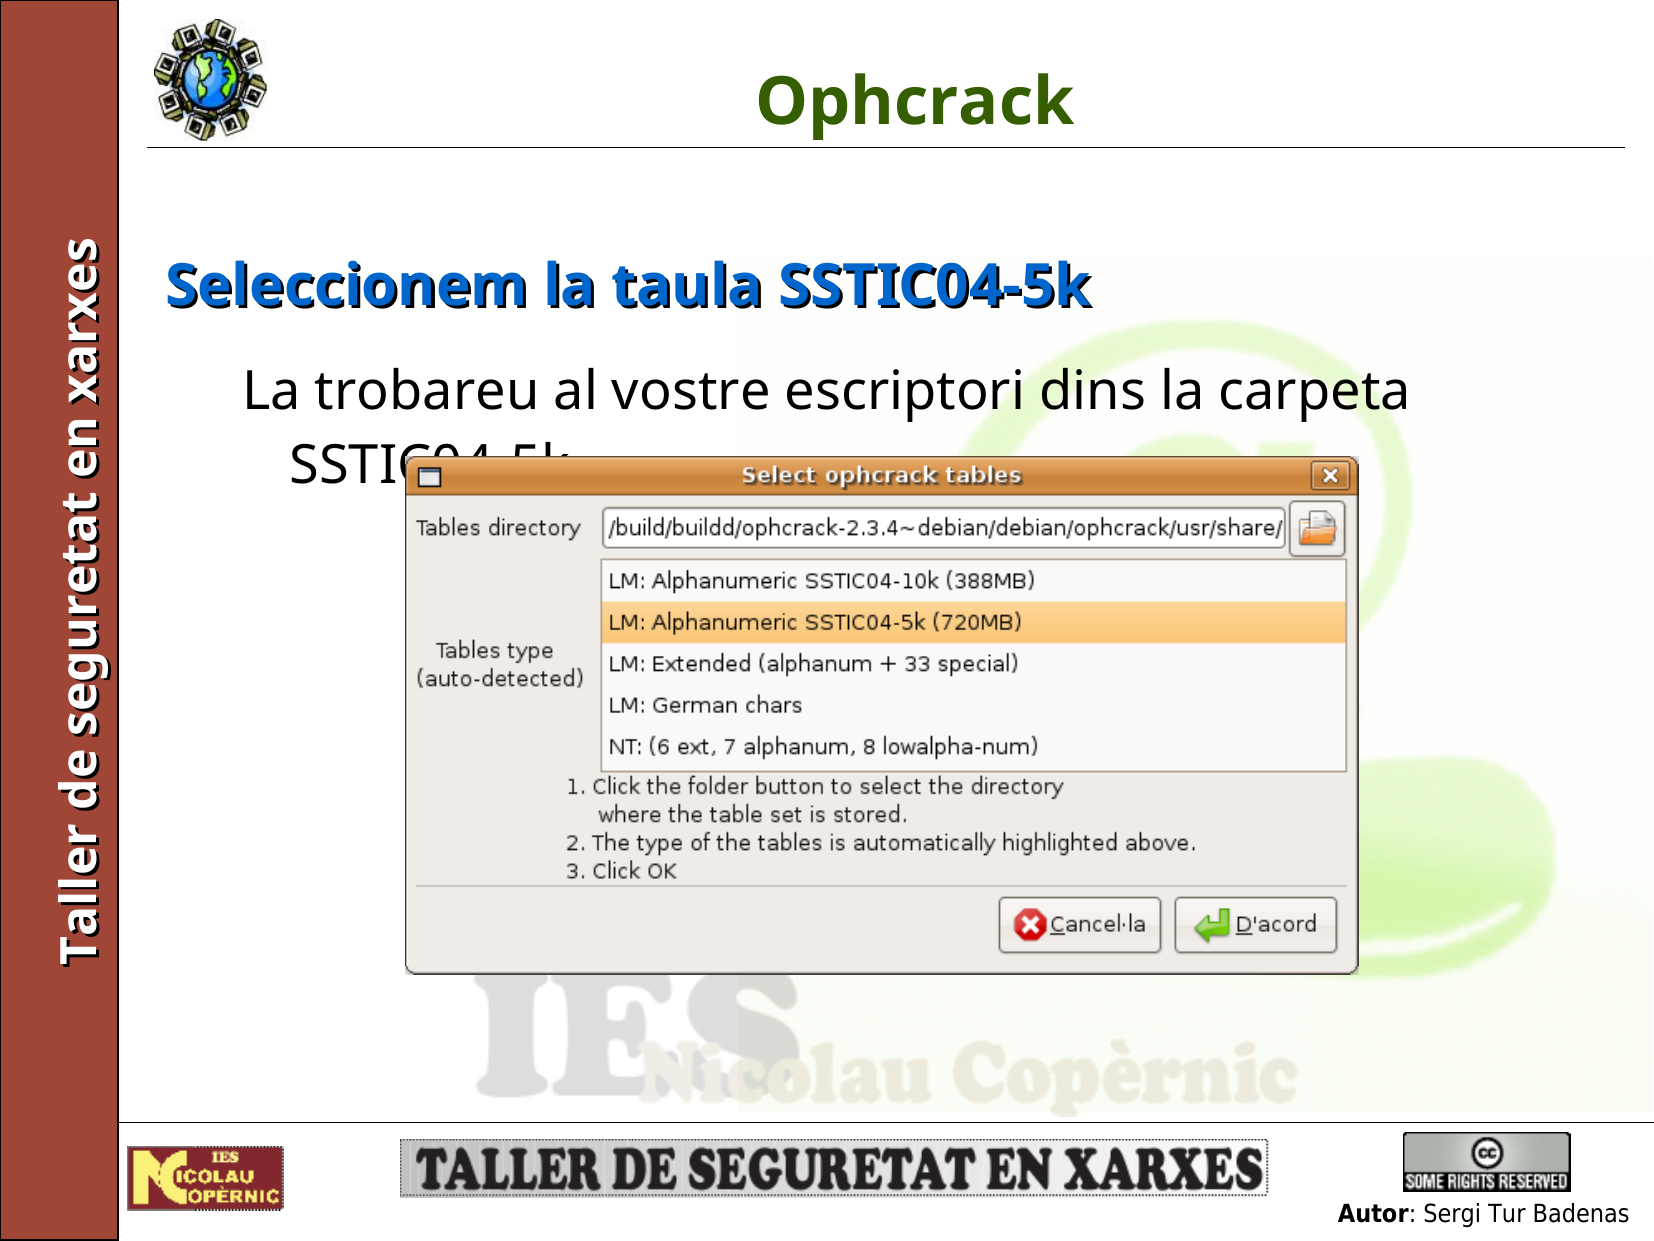

# Ophcrack
Seleccionem la taula SSTIC04-5k
La trobareu al vostre escriptori dins la carpeta SSTIC04-5k